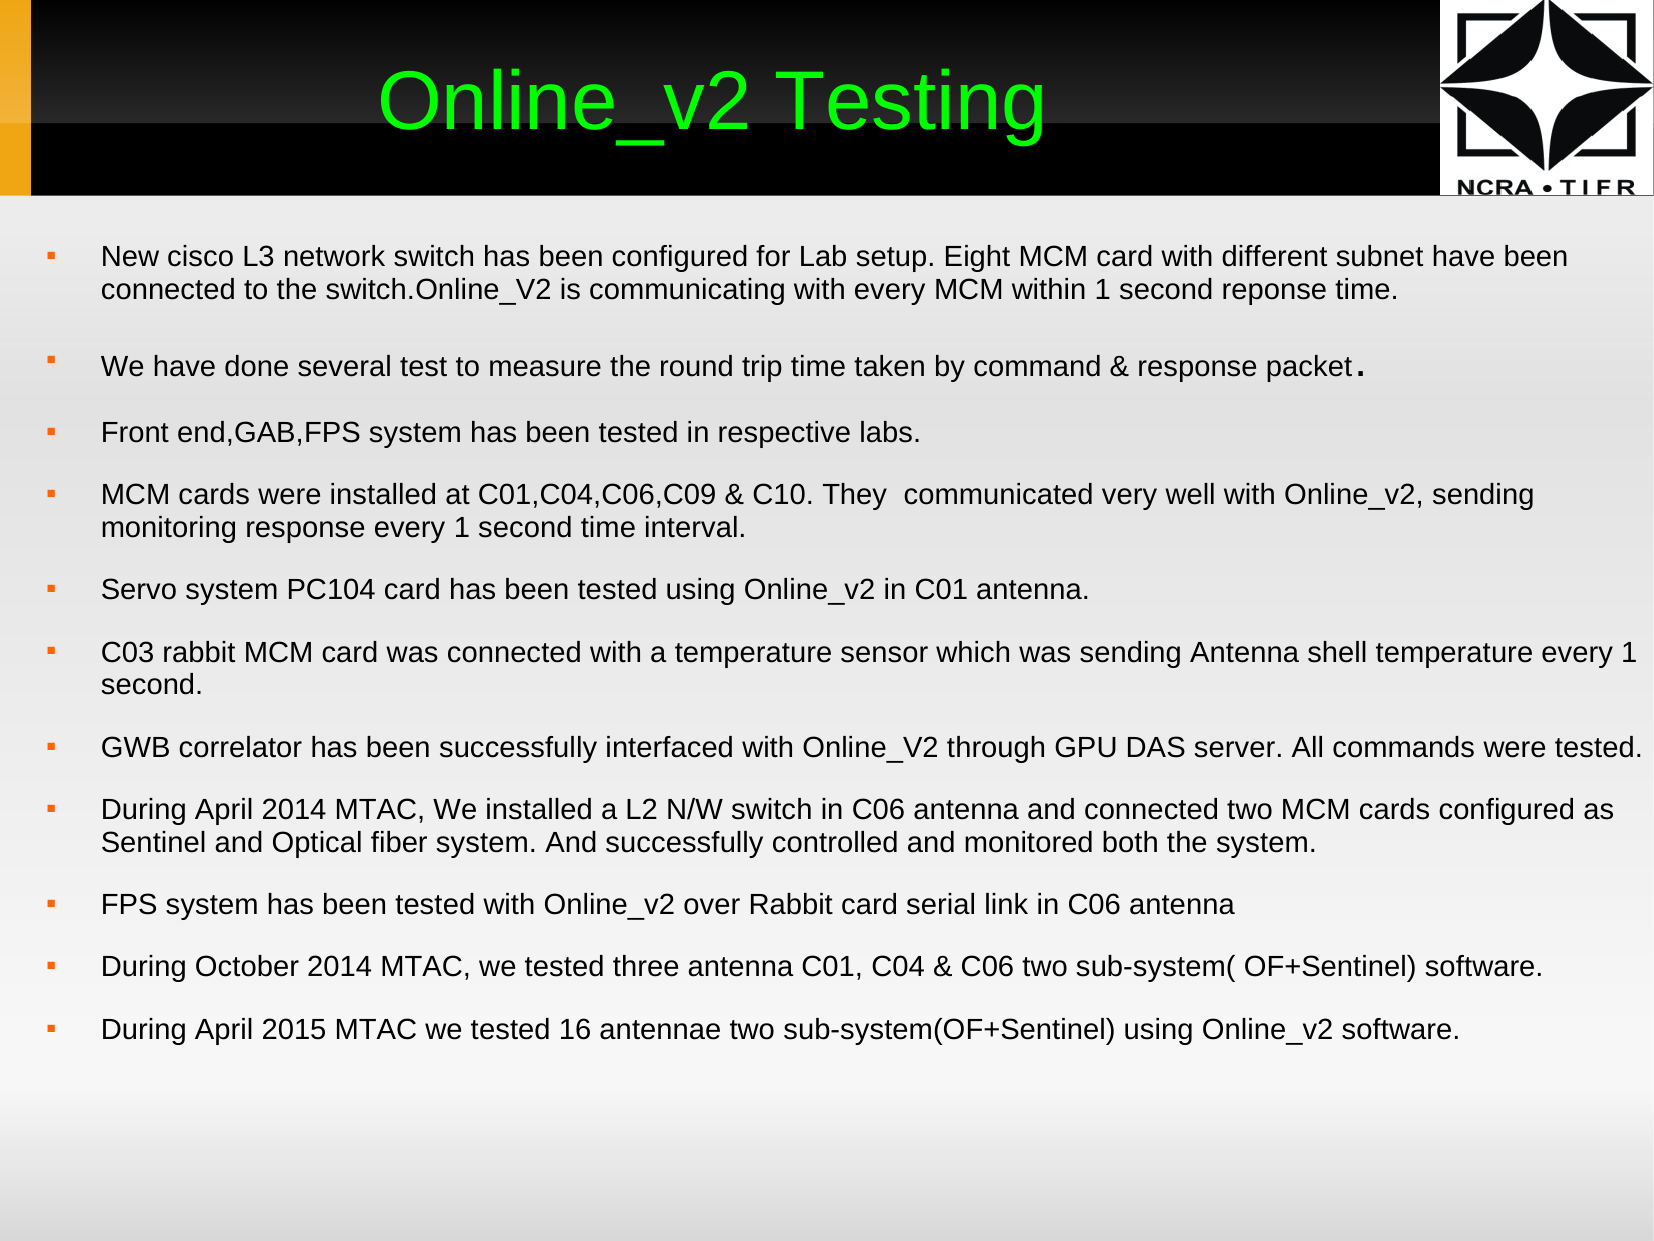

Online_v2 Testing
New cisco L3 network switch has been configured for Lab setup. Eight MCM card with different subnet have been connected to the switch.Online_V2 is communicating with every MCM within 1 second reponse time.
We have done several test to measure the round trip time taken by command & response packet.
Front end,GAB,FPS system has been tested in respective labs.
MCM cards were installed at C01,C04,C06,C09 & C10. They communicated very well with Online_v2, sending monitoring response every 1 second time interval.
Servo system PC104 card has been tested using Online_v2 in C01 antenna.
C03 rabbit MCM card was connected with a temperature sensor which was sending Antenna shell temperature every 1 second.
GWB correlator has been successfully interfaced with Online_V2 through GPU DAS server. All commands were tested.
During April 2014 MTAC, We installed a L2 N/W switch in C06 antenna and connected two MCM cards configured as Sentinel and Optical fiber system. And successfully controlled and monitored both the system.
FPS system has been tested with Online_v2 over Rabbit card serial link in C06 antenna
During October 2014 MTAC, we tested three antenna C01, C04 & C06 two sub-system( OF+Sentinel) software.
During April 2015 MTAC we tested 16 antennae two sub-system(OF+Sentinel) using Online_v2 software.